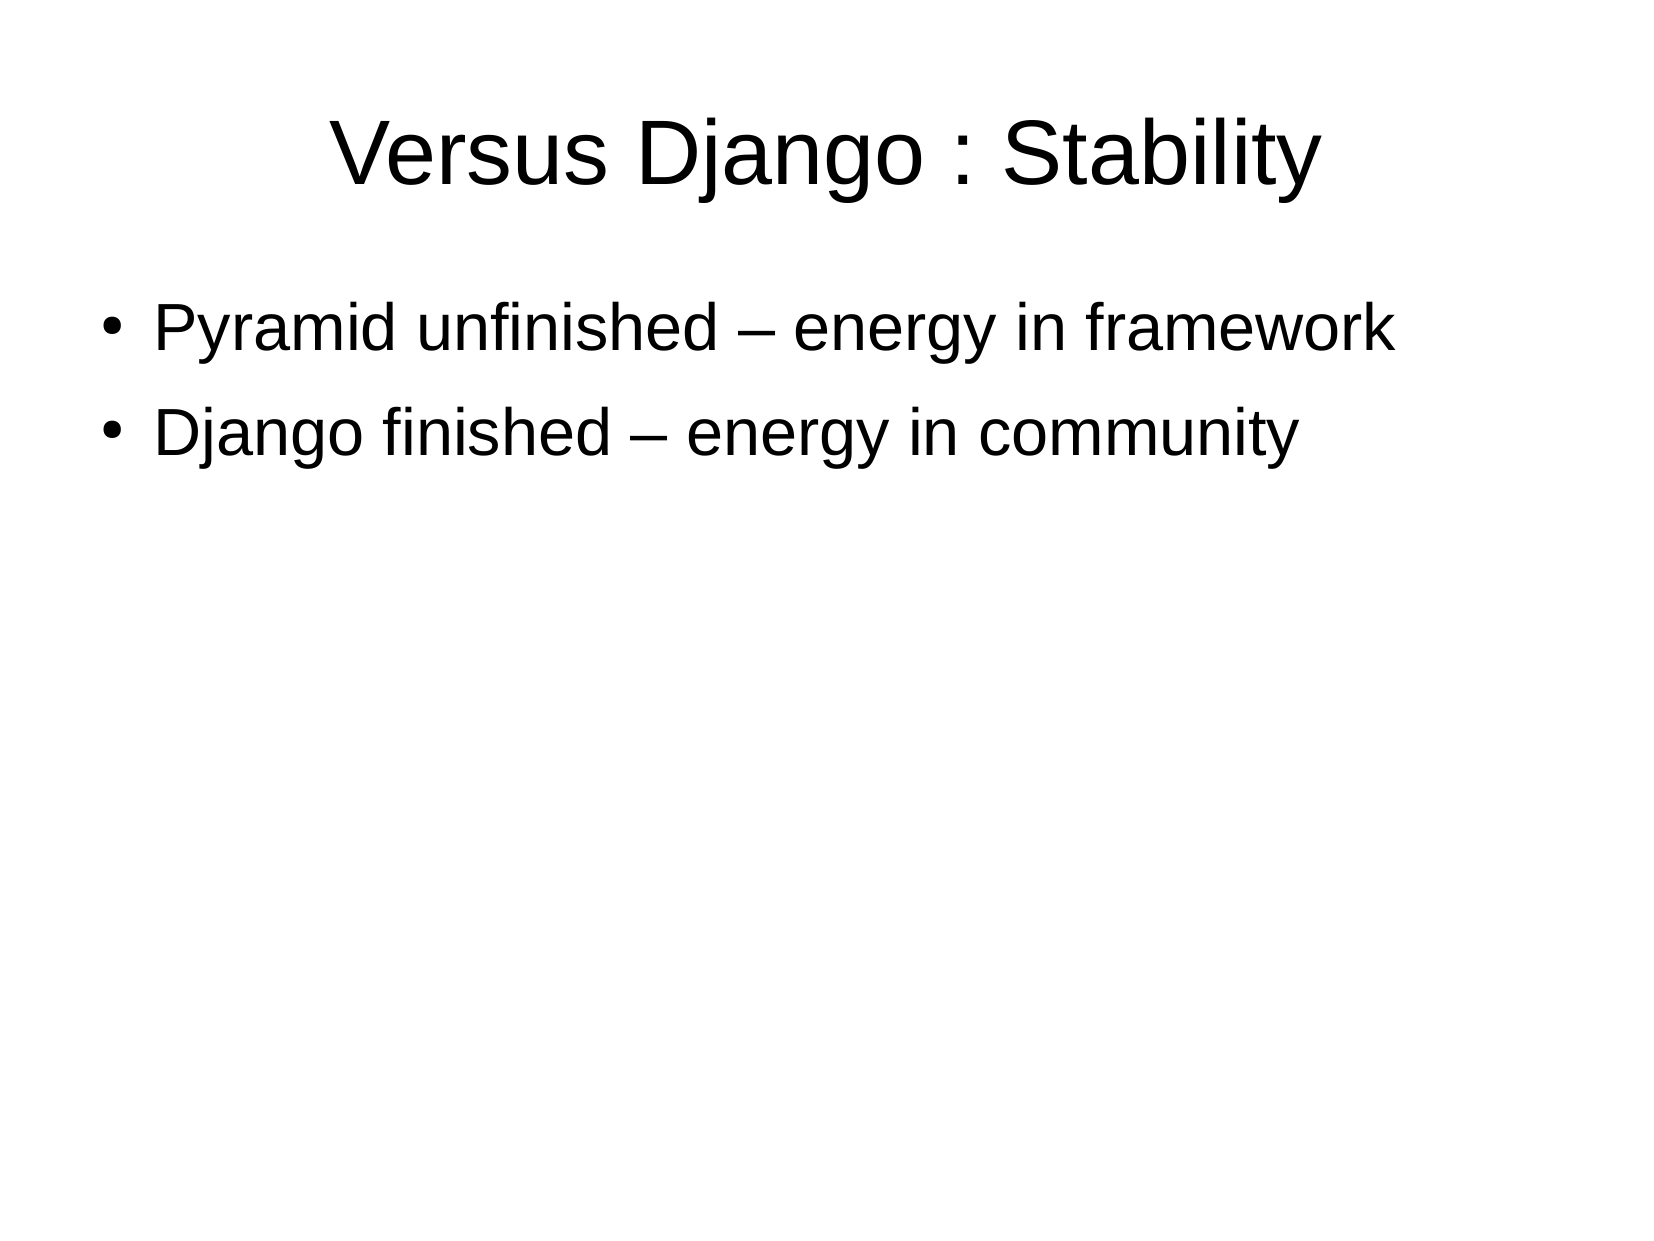

# Versus Django : Stability
Pyramid unfinished – energy in framework
Django finished – energy in community